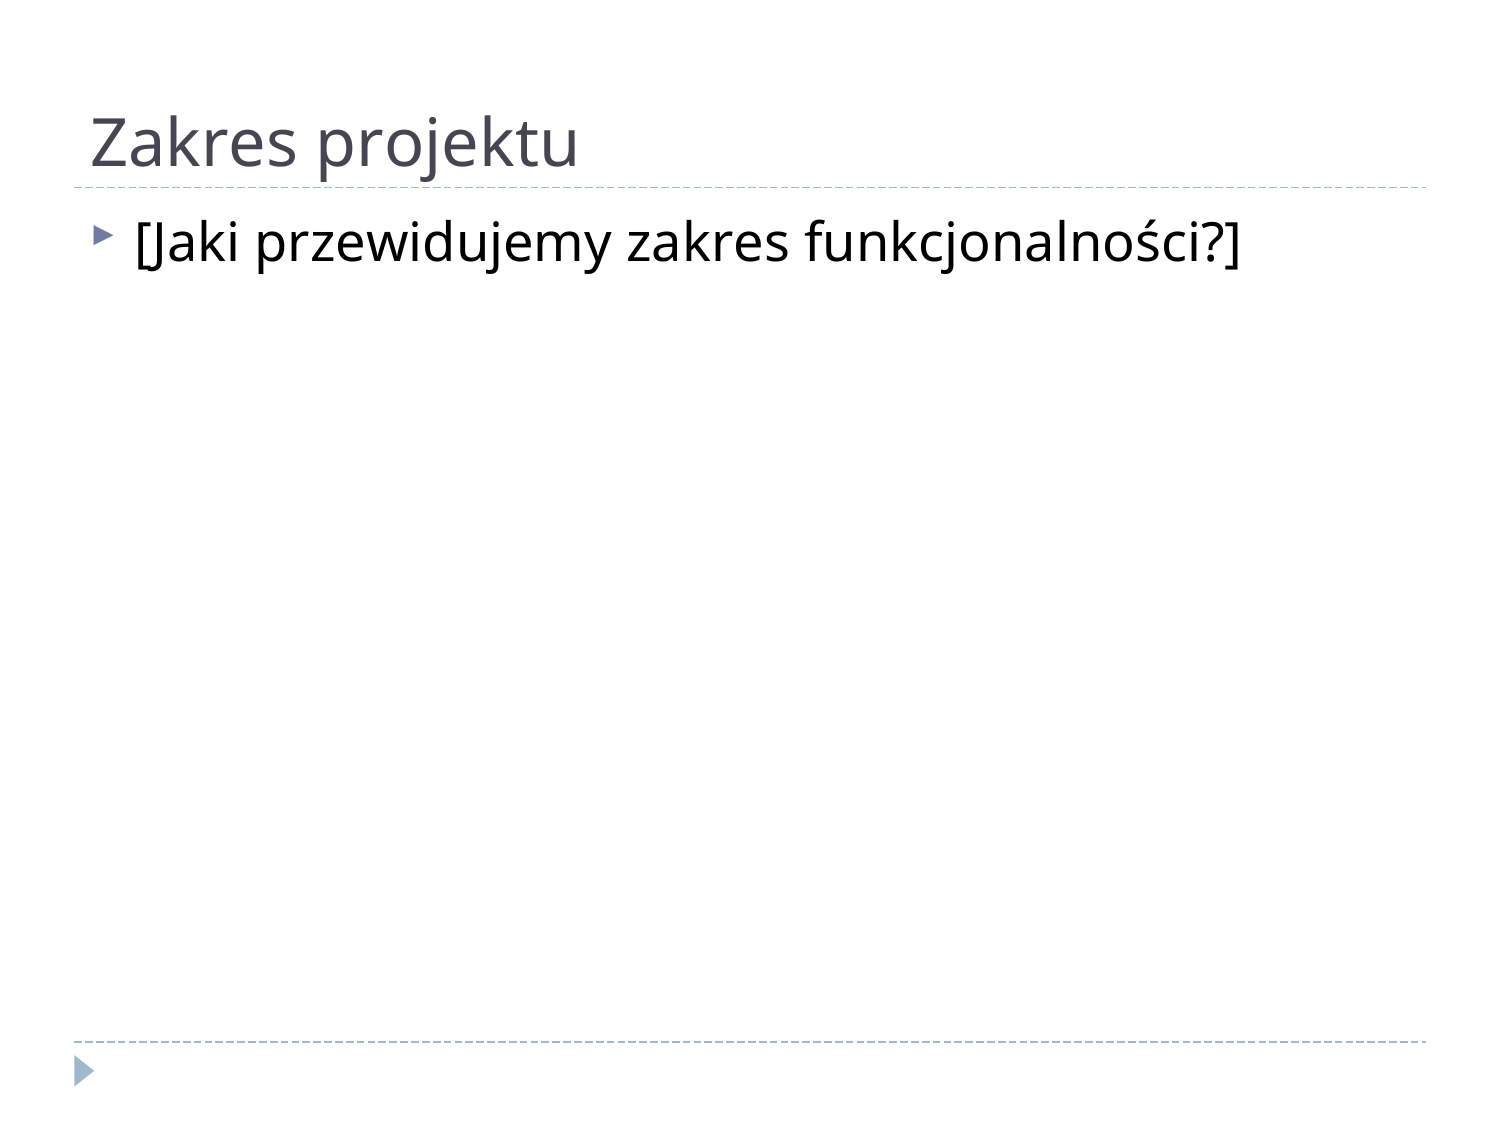

# Zakres projektu
[Jaki przewidujemy zakres funkcjonalności?]